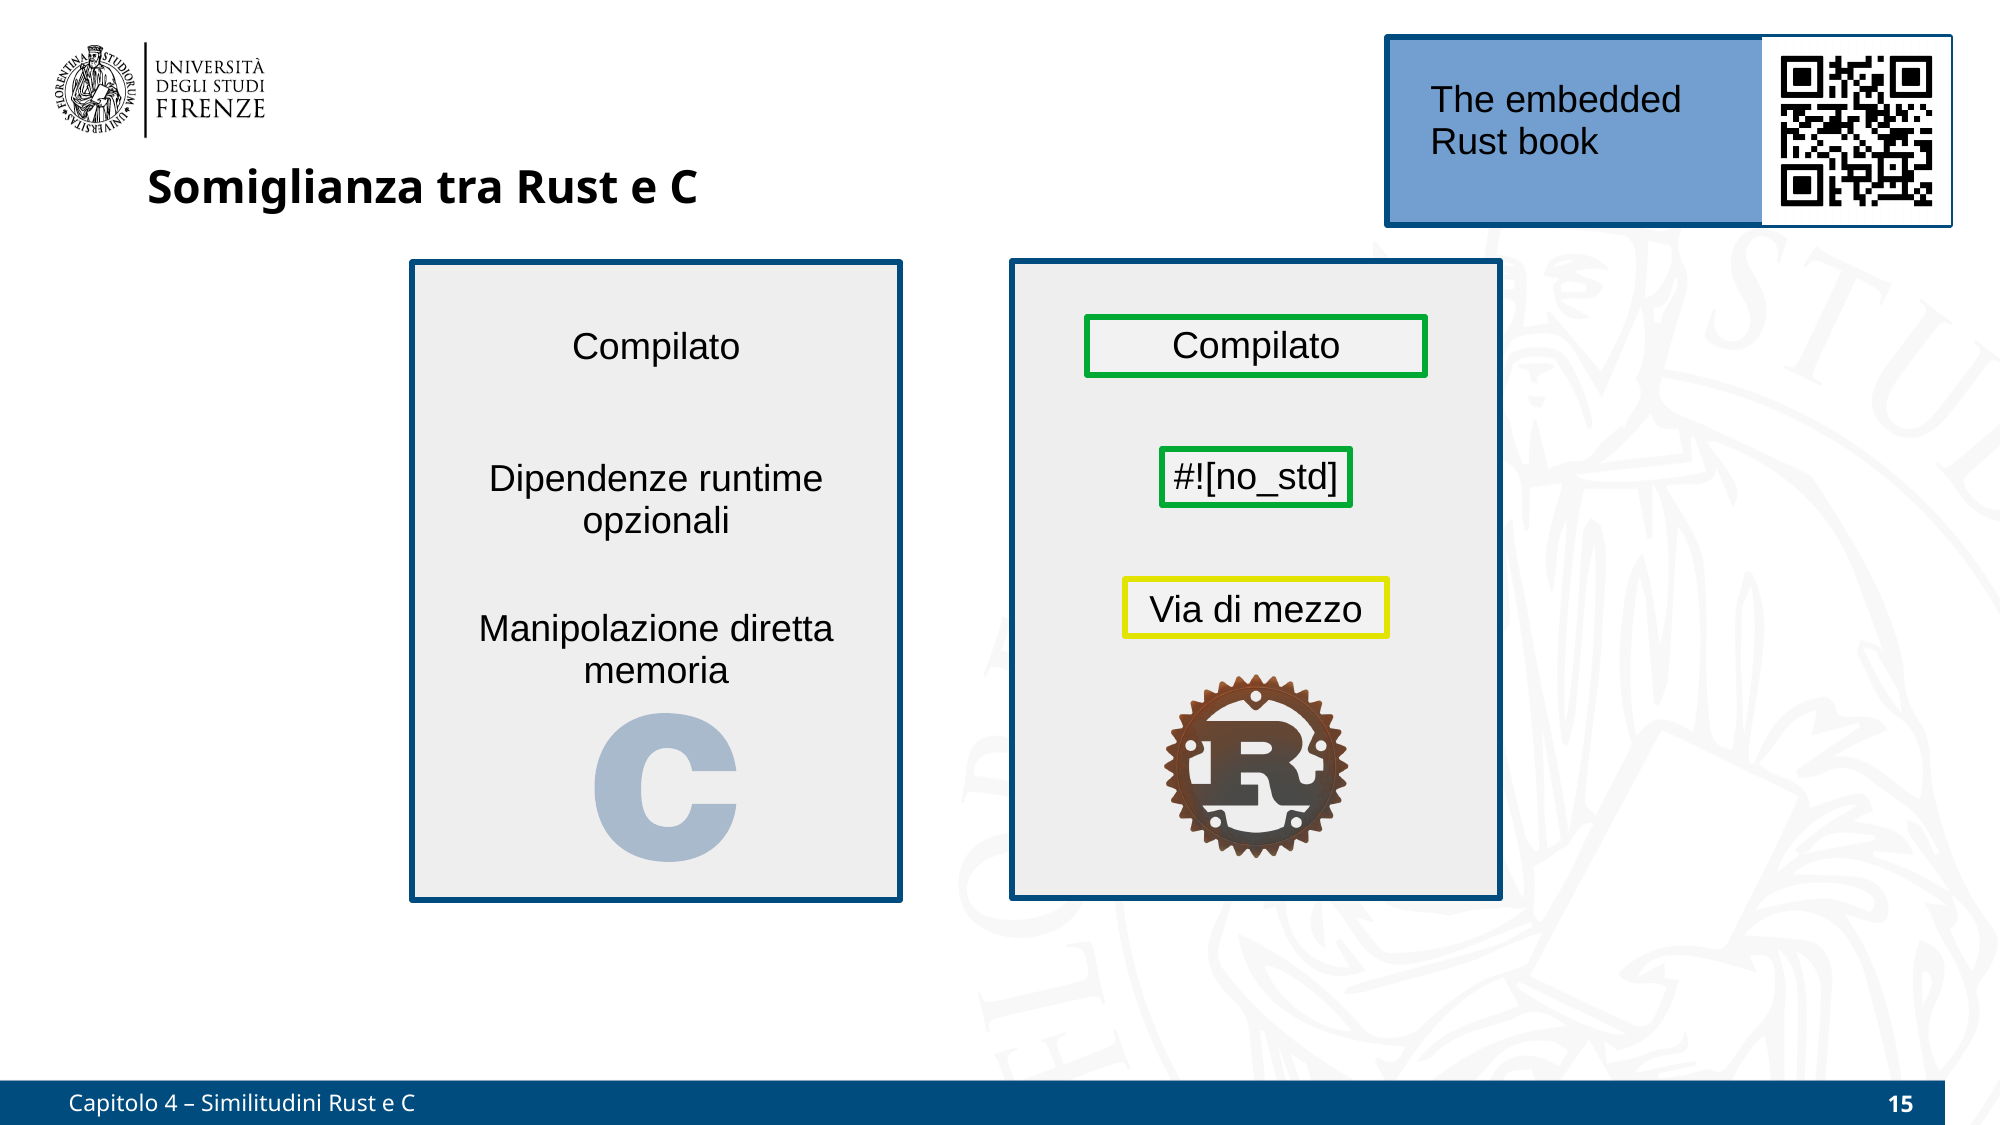

The embedded
Rust book
Somiglianza tra Rust e C
Compilato
Compilato
#![no_std]
Dipendenze runtime
opzionali
Via di mezzo
Manipolazione diretta memoria
# Capitolo 4 – Similitudini Rust e C